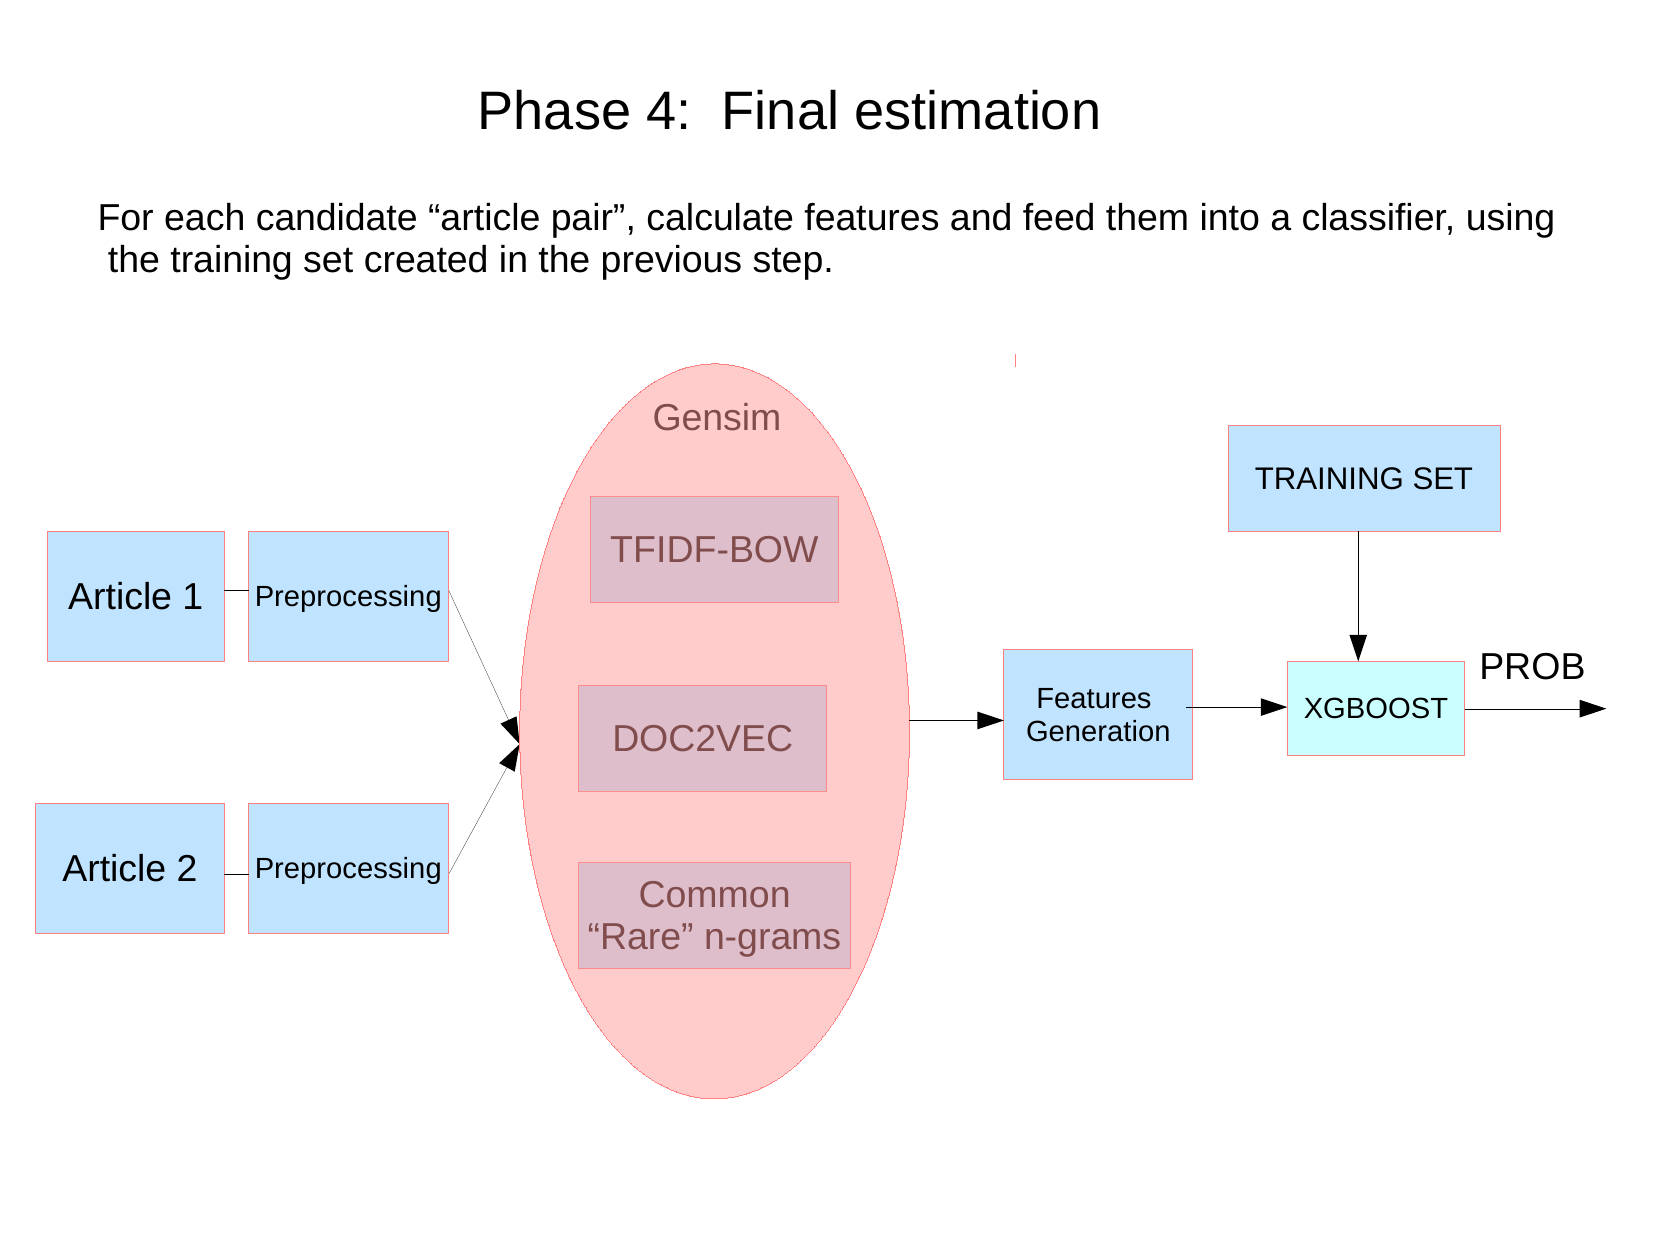

Phase 4: Final estimation
For each candidate “article pair”, calculate features and feed them into a classifier, using
 the training set created in the previous step.
Gensim
TRAINING SET
TFIDF-BOW
Article 1
Preprocessing
PROB
Features
Generation
XGBOOST
DOC2VEC
Article 2
Preprocessing
Common
“Rare” n-grams